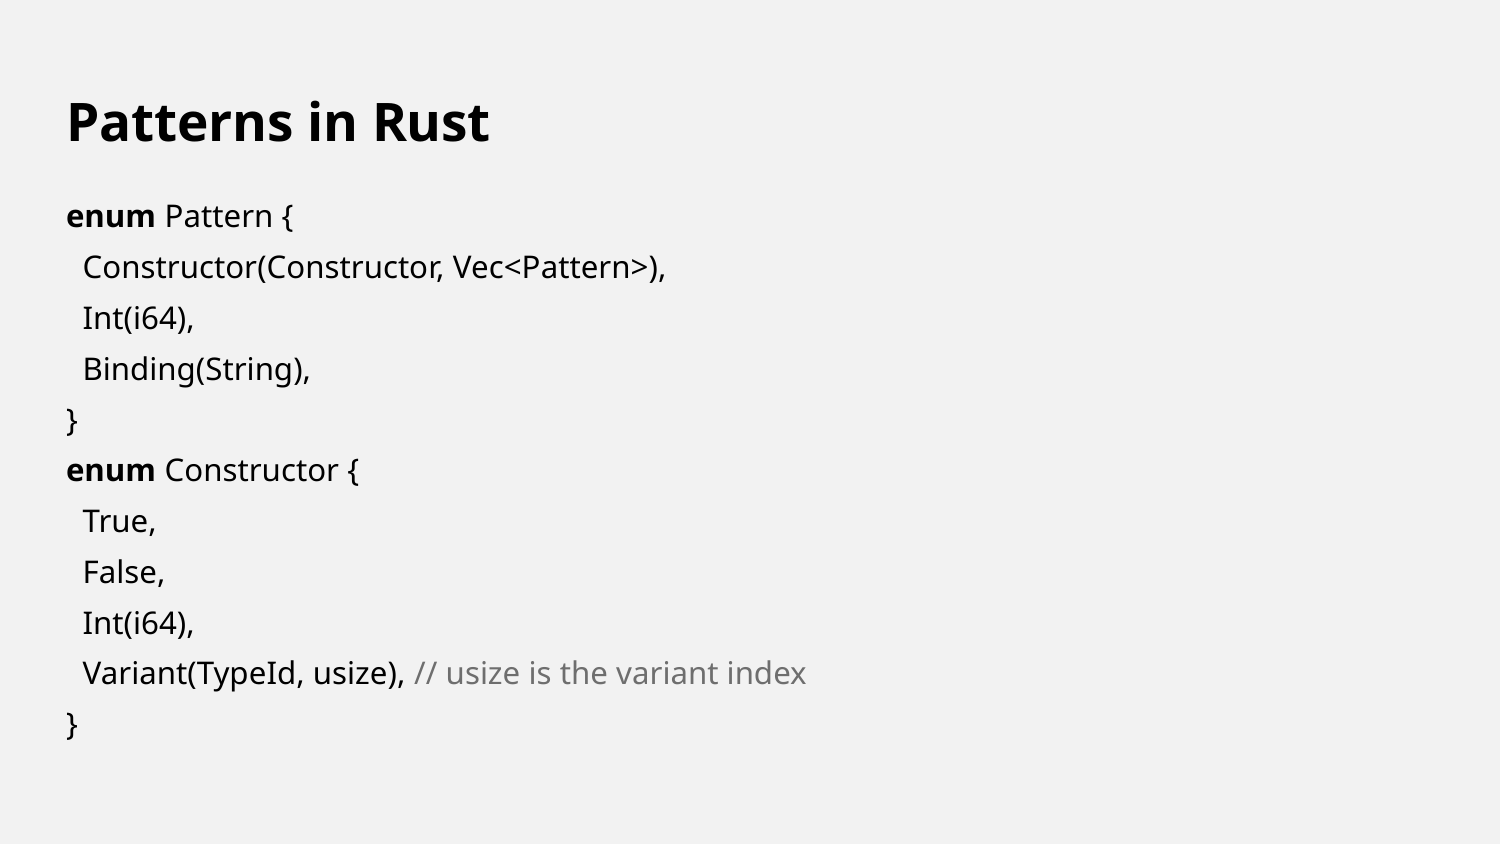

# Patterns in Rust
enum Pattern {
 Constructor(Constructor, Vec<Pattern>),
 Int(i64),
 Binding(String),
}
enum Constructor {
 True,
 False,
 Int(i64),
 Variant(TypeId, usize), // usize is the variant index
}